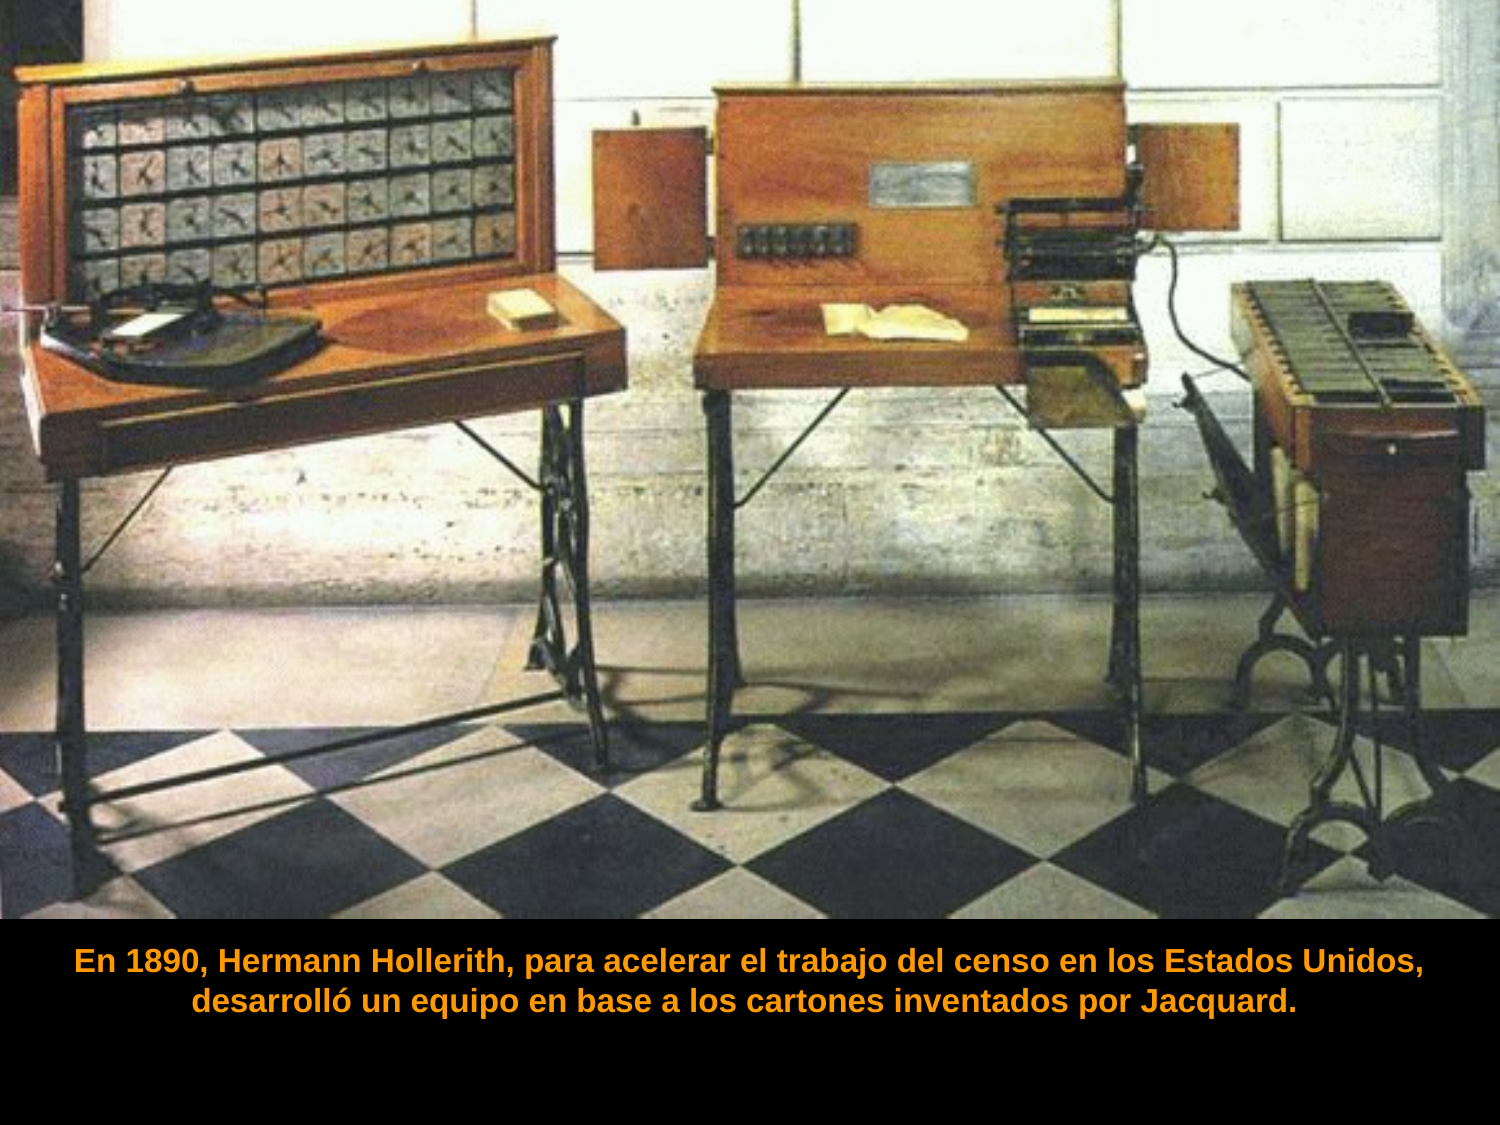

En 1890, Hermann Hollerith, para acelerar el trabajo del censo en los Estados Unidos, desarrolló un equipo en base a los cartones inventados por Jacquard.